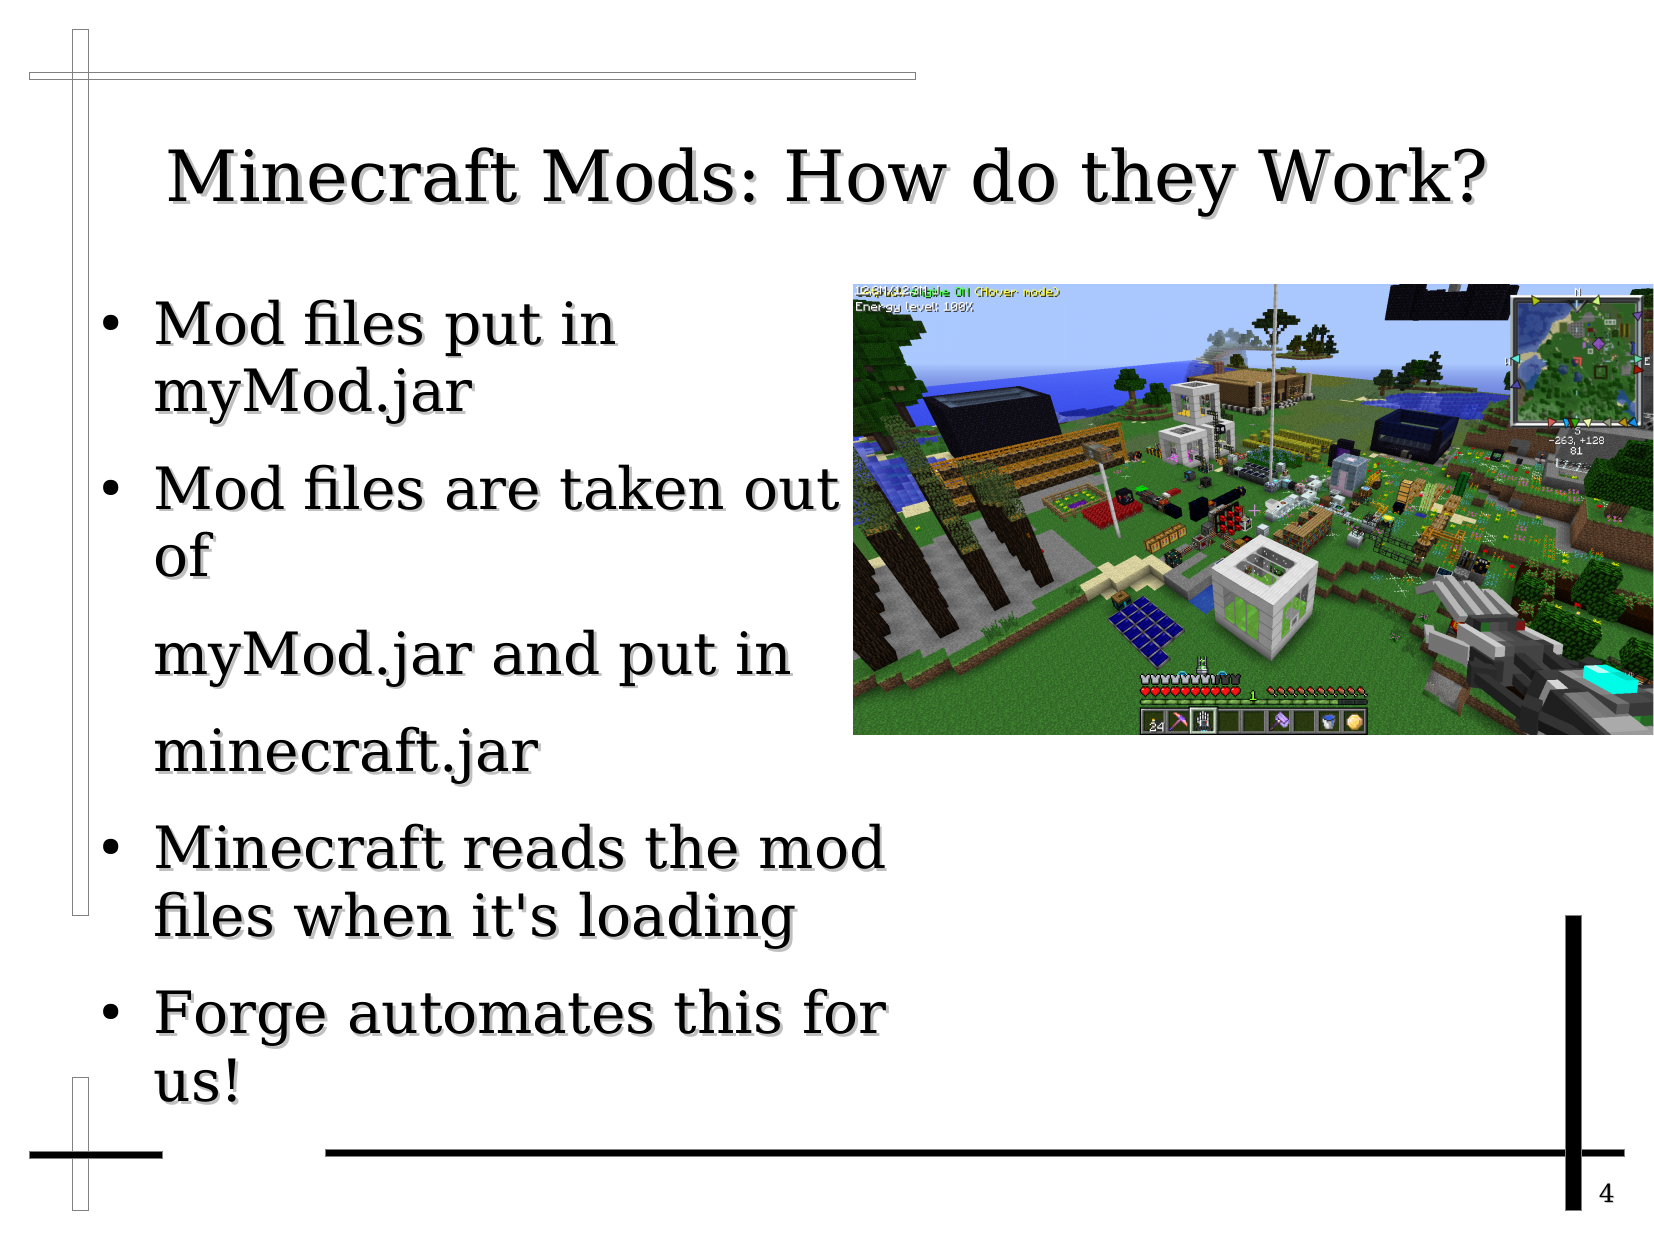

# Minecraft Mods: How do they Work?
Mod files put in myMod.jar
Mod files are taken out of
myMod.jar and put in
minecraft.jar
Minecraft reads the mod files when it's loading
Forge automates this for us!